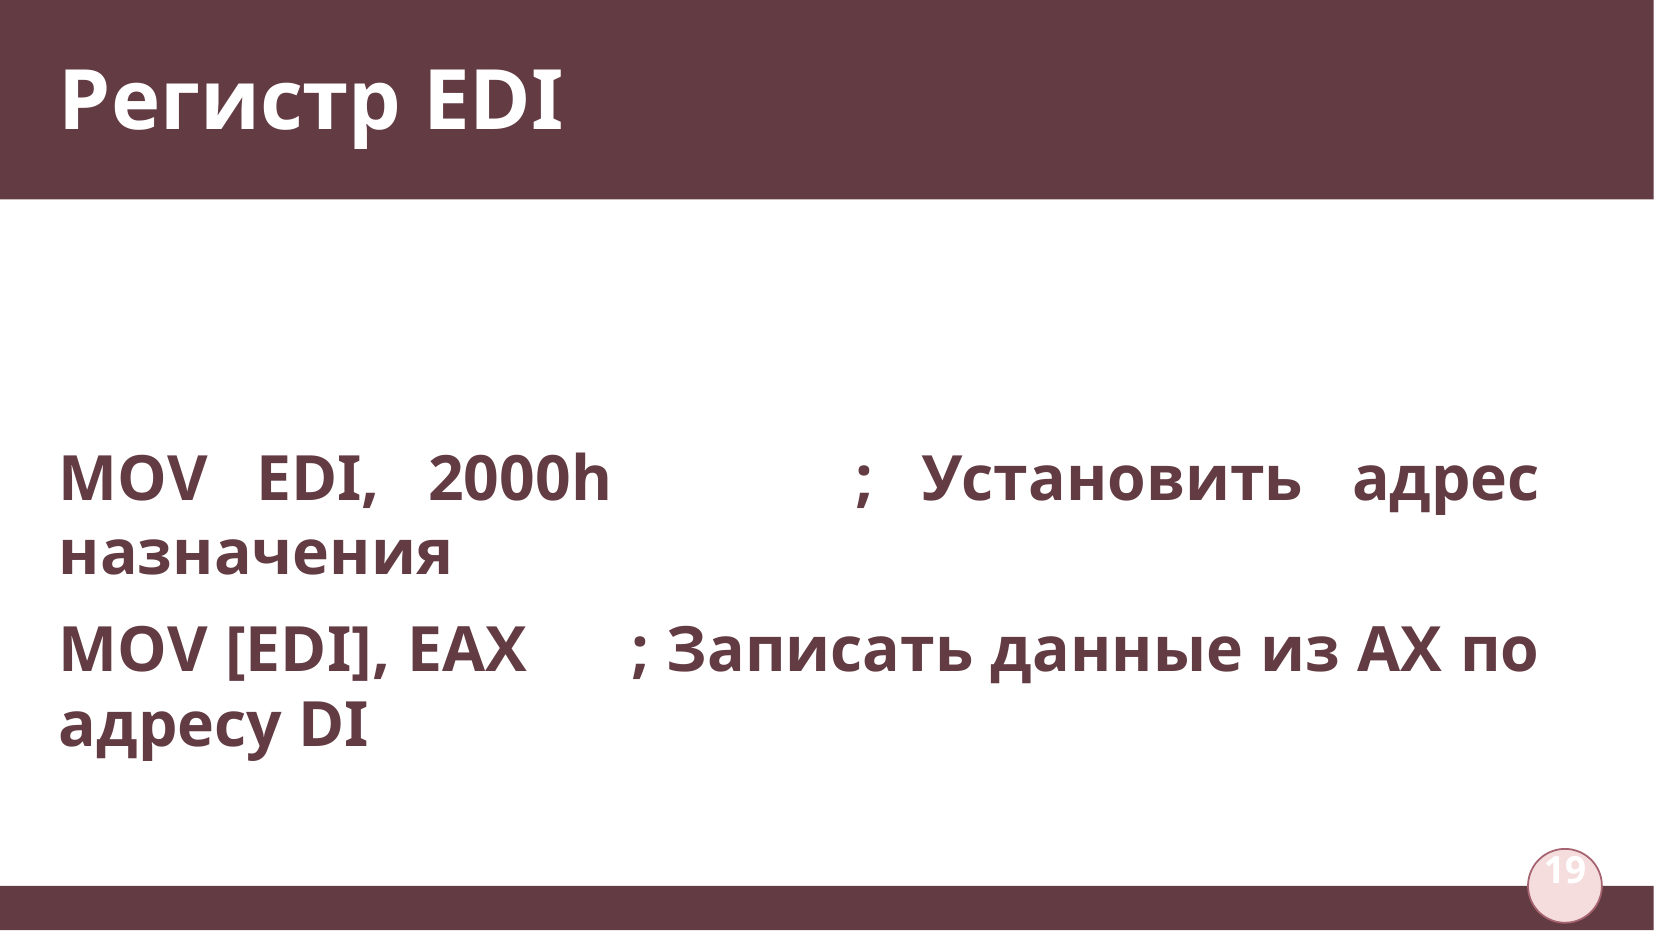

# Регистр EDI
MOV EDI, 2000h ; Установить адрес назначения
MOV [EDI], EAX ; Записать данные из AX по адресу DI